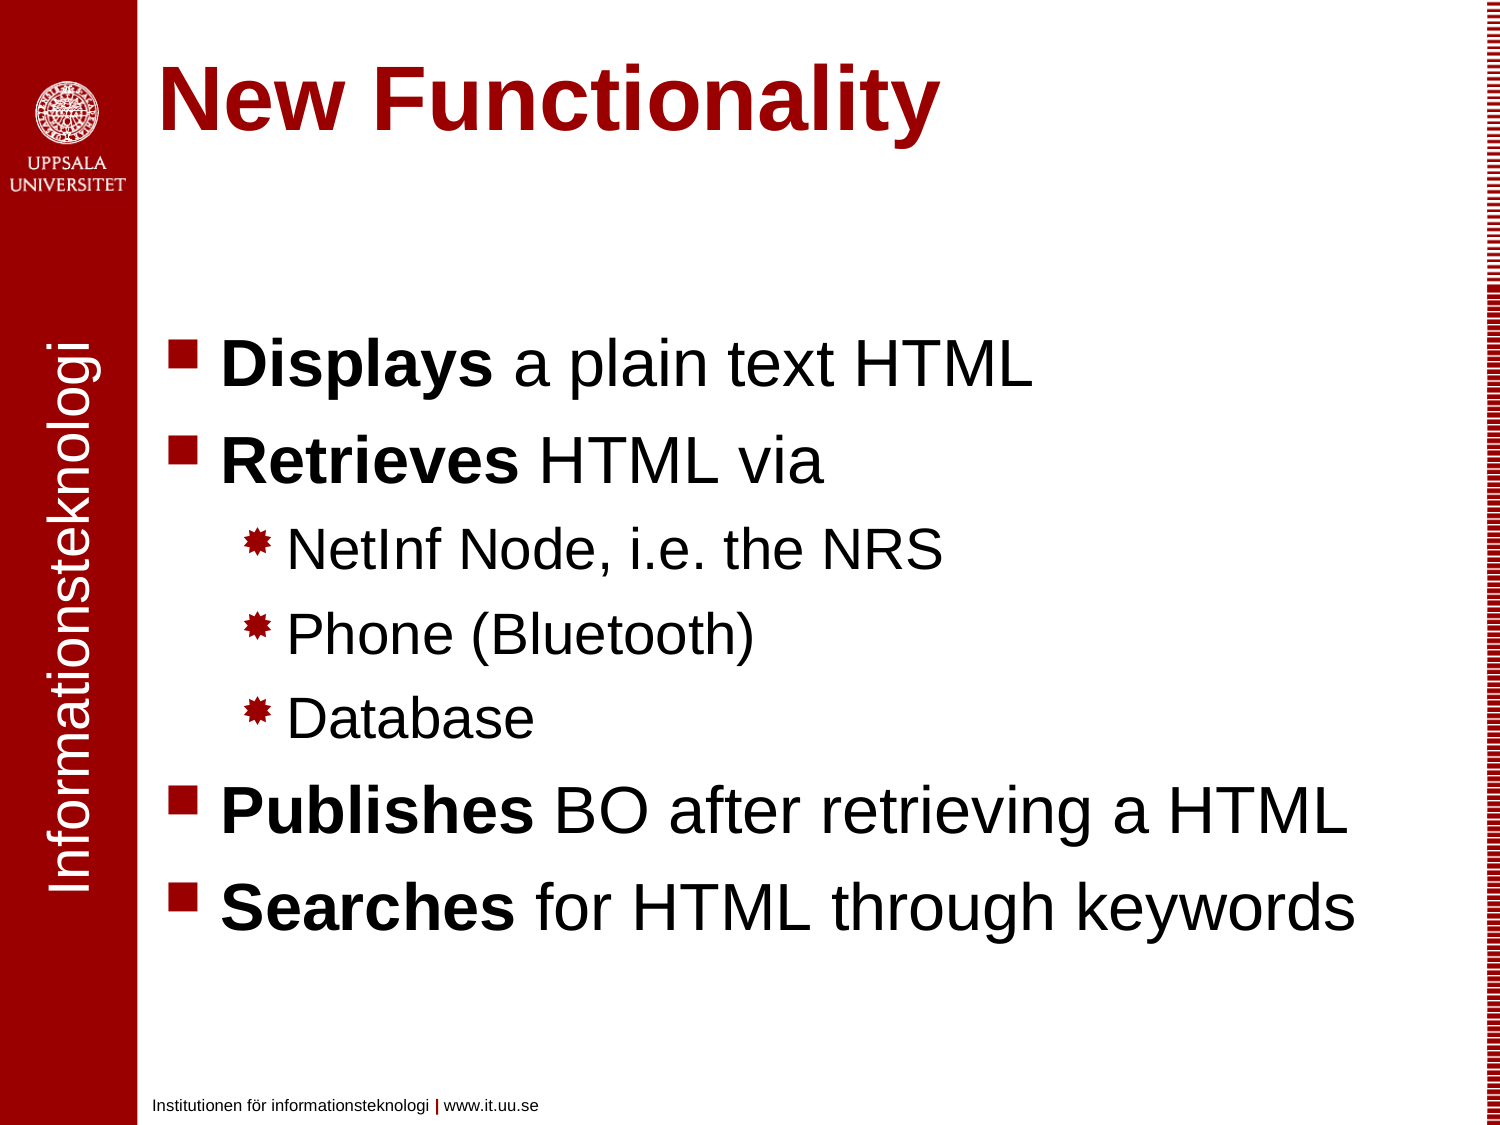

# New Functionality
Displays a plain text HTML
Retrieves HTML via
NetInf Node, i.e. the NRS
Phone (Bluetooth)
Database
Publishes BO after retrieving a HTML
Searches for HTML through keywords